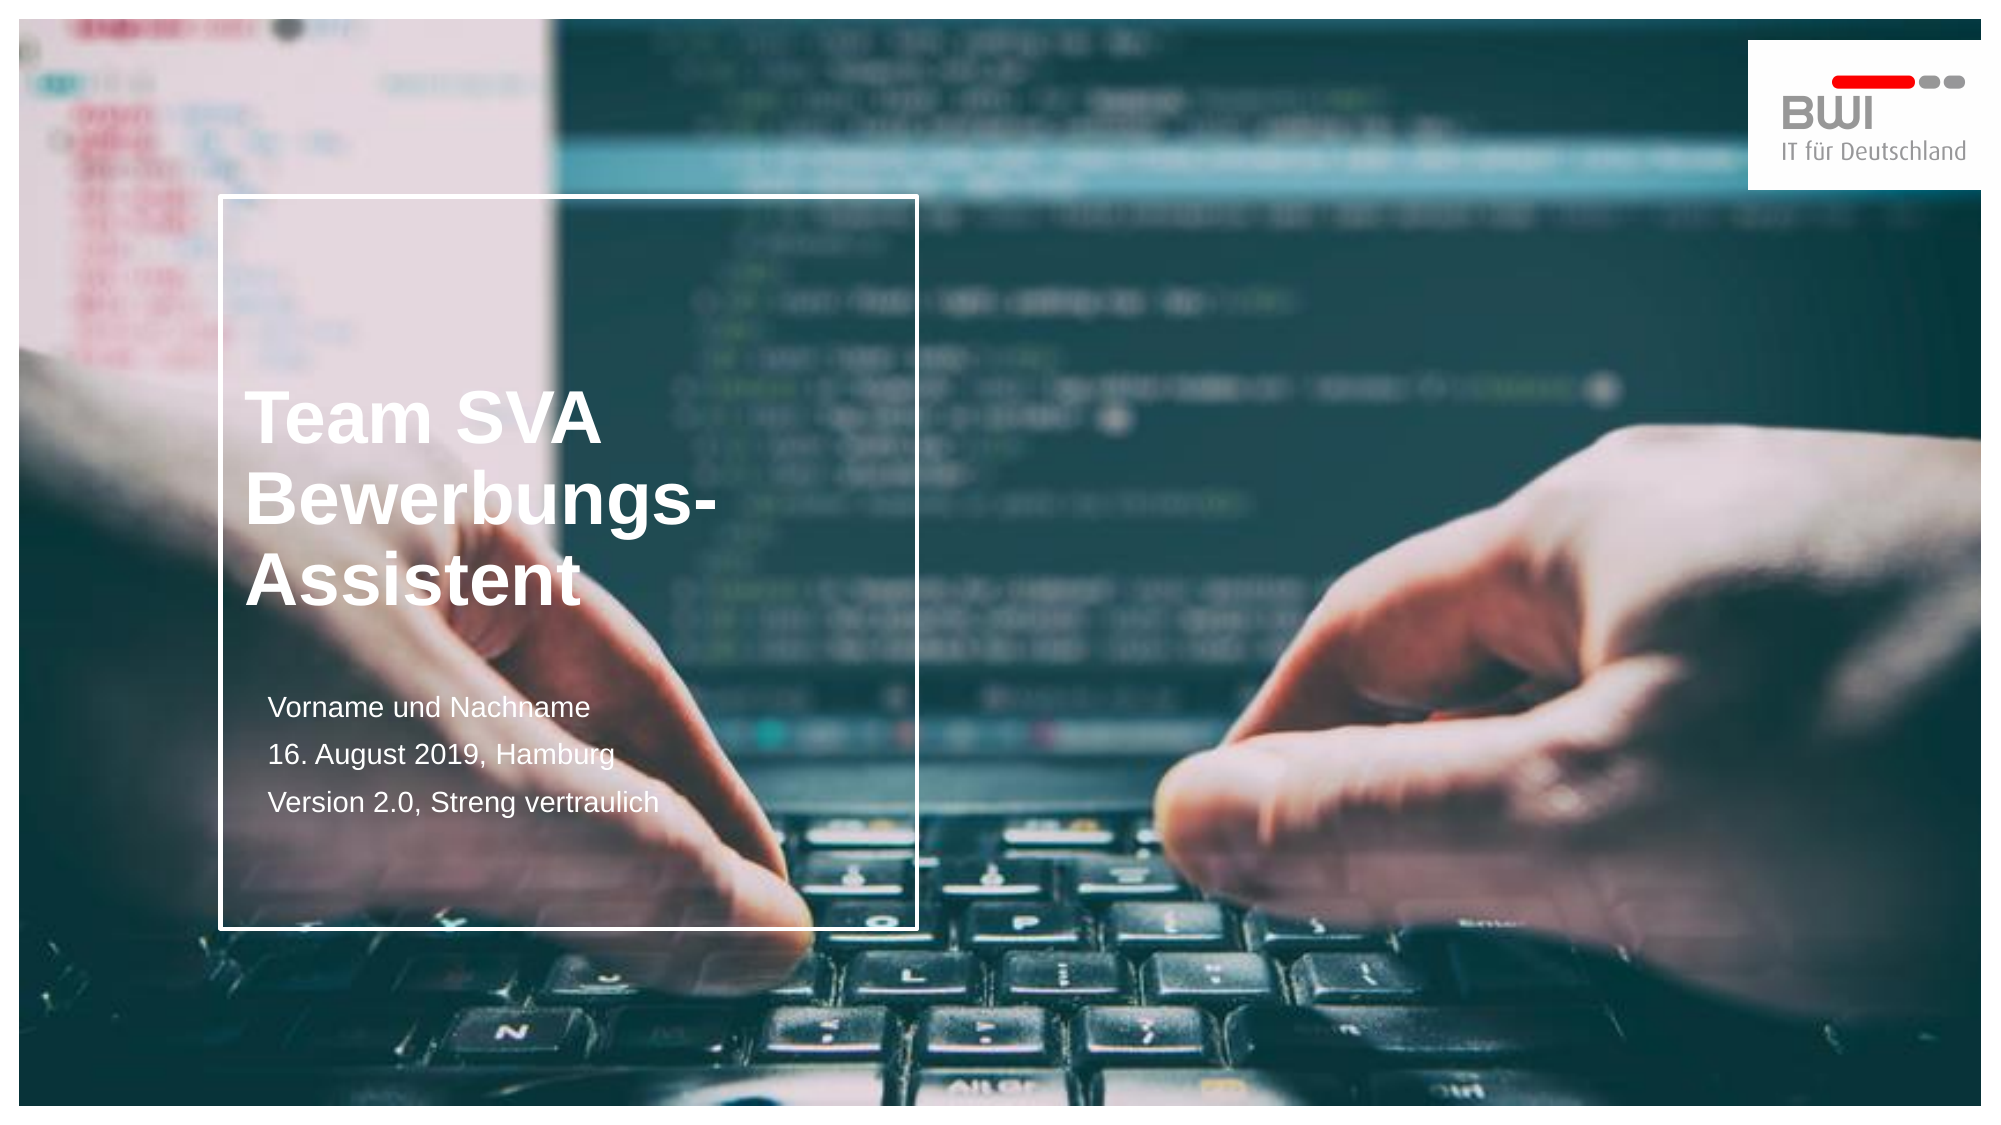

# Team SVA Bewerbungs-Assistent
Vorname und Nachname
16. August 2019, Hamburg
Version 2.0, Streng vertraulich